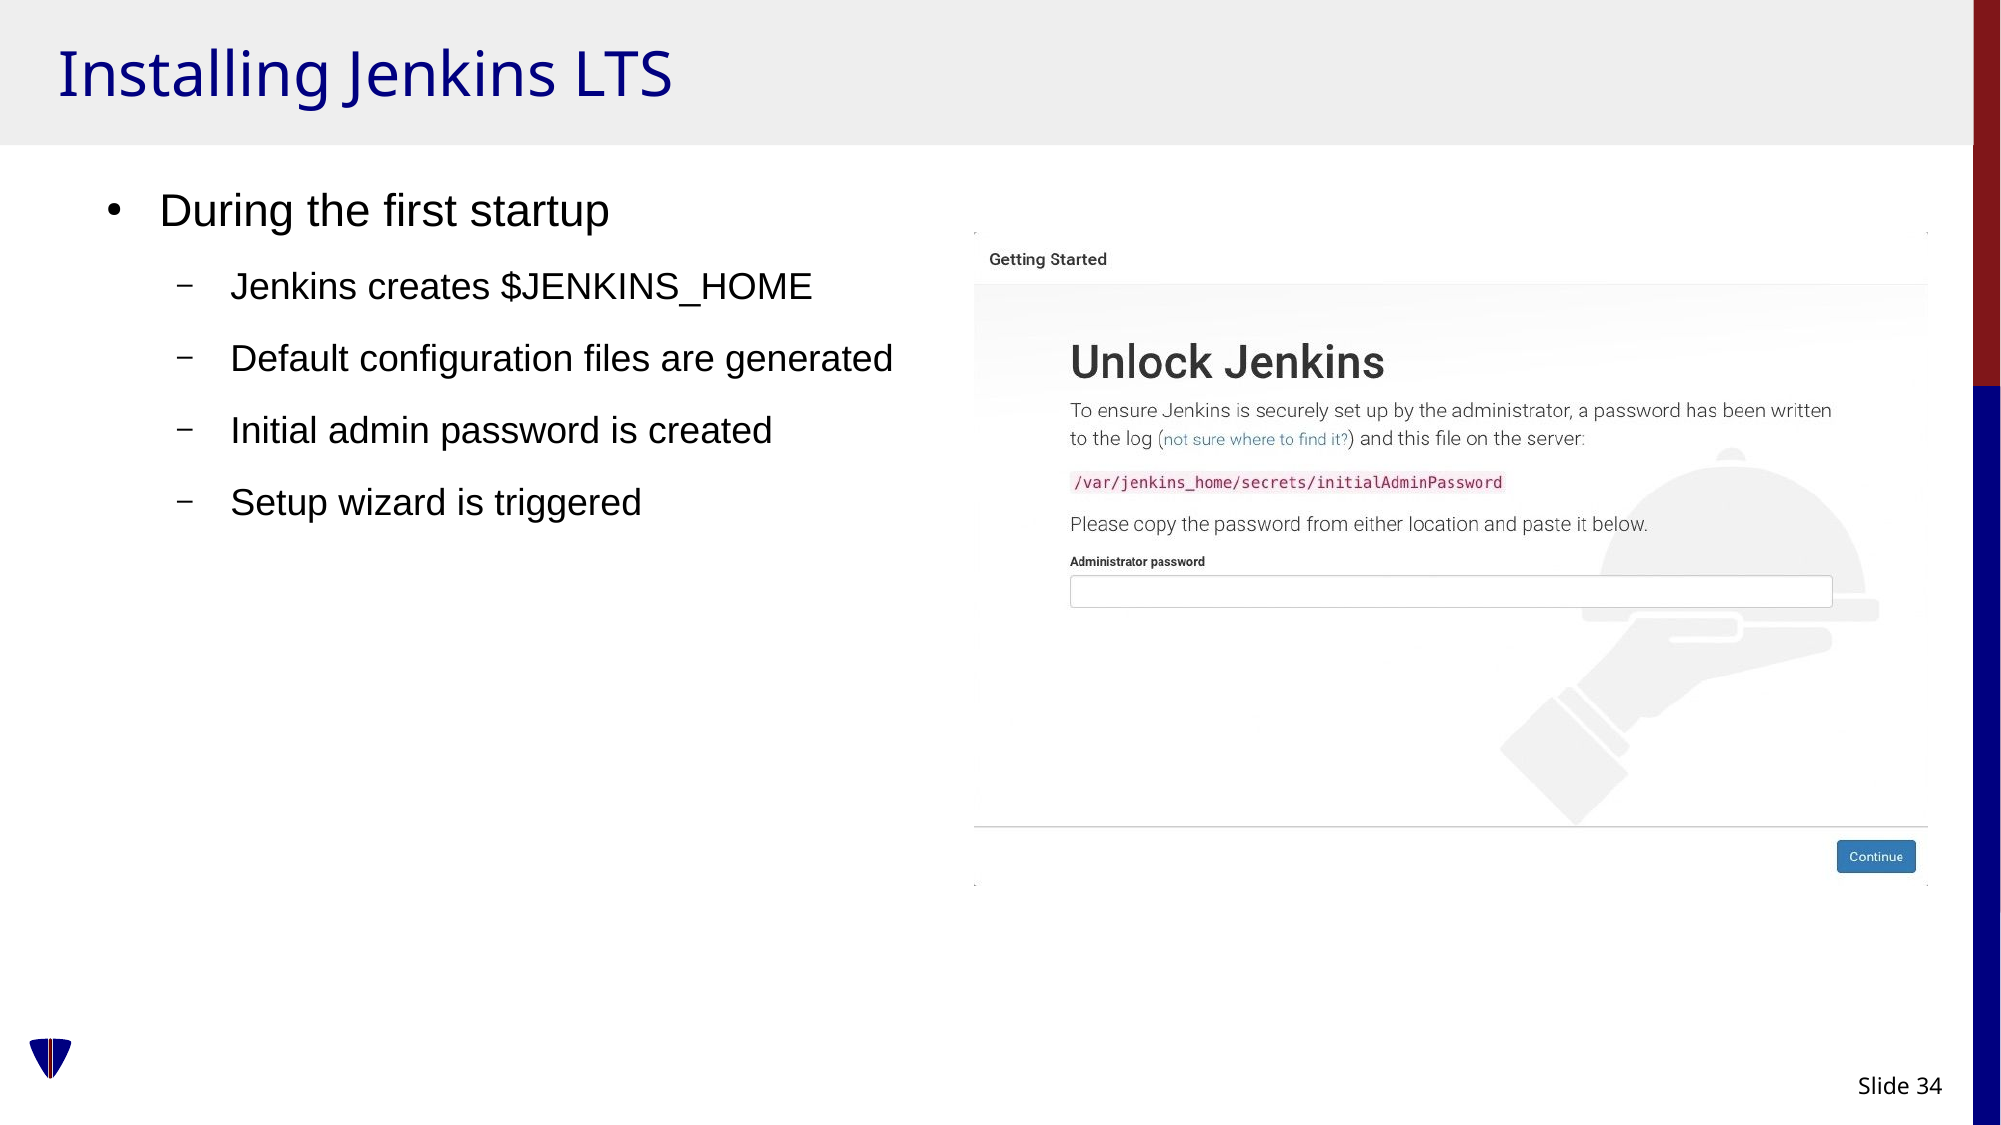

# Installing Jenkins LTS
During the first startup
Jenkins creates $JENKINS_HOME
Default configuration files are generated
Initial admin password is created
Setup wizard is triggered